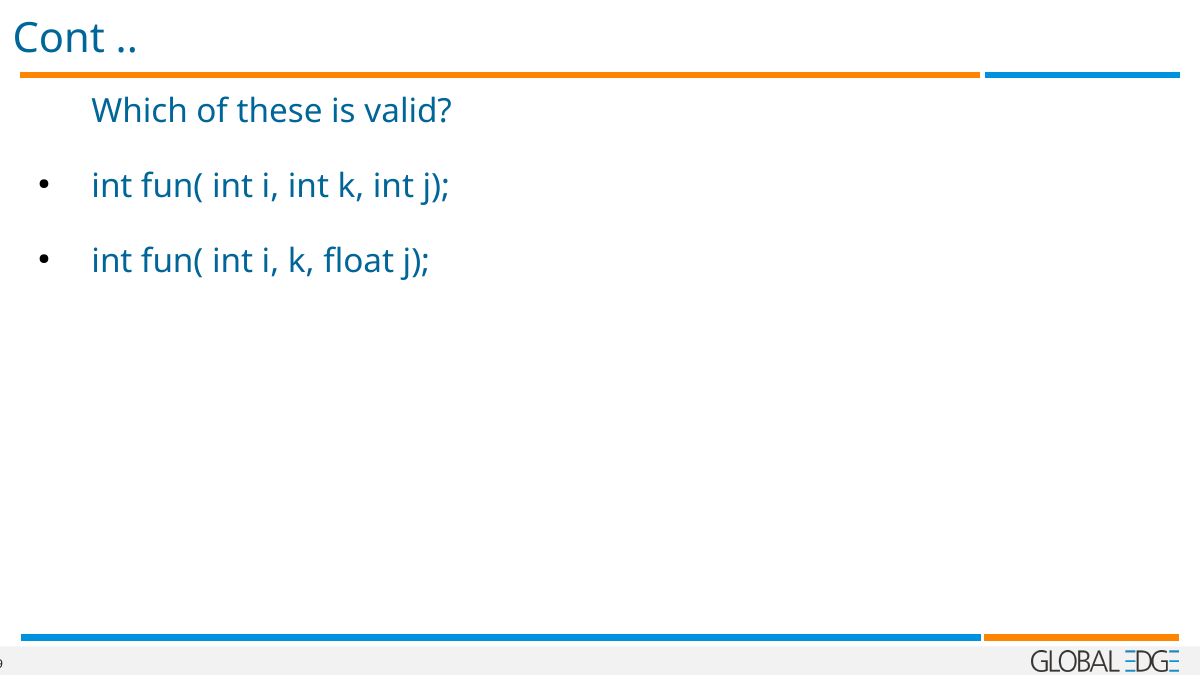

# Cont ..
Which of these is valid?
int fun( int i, int k, int j);
int fun( int i, k, float j);